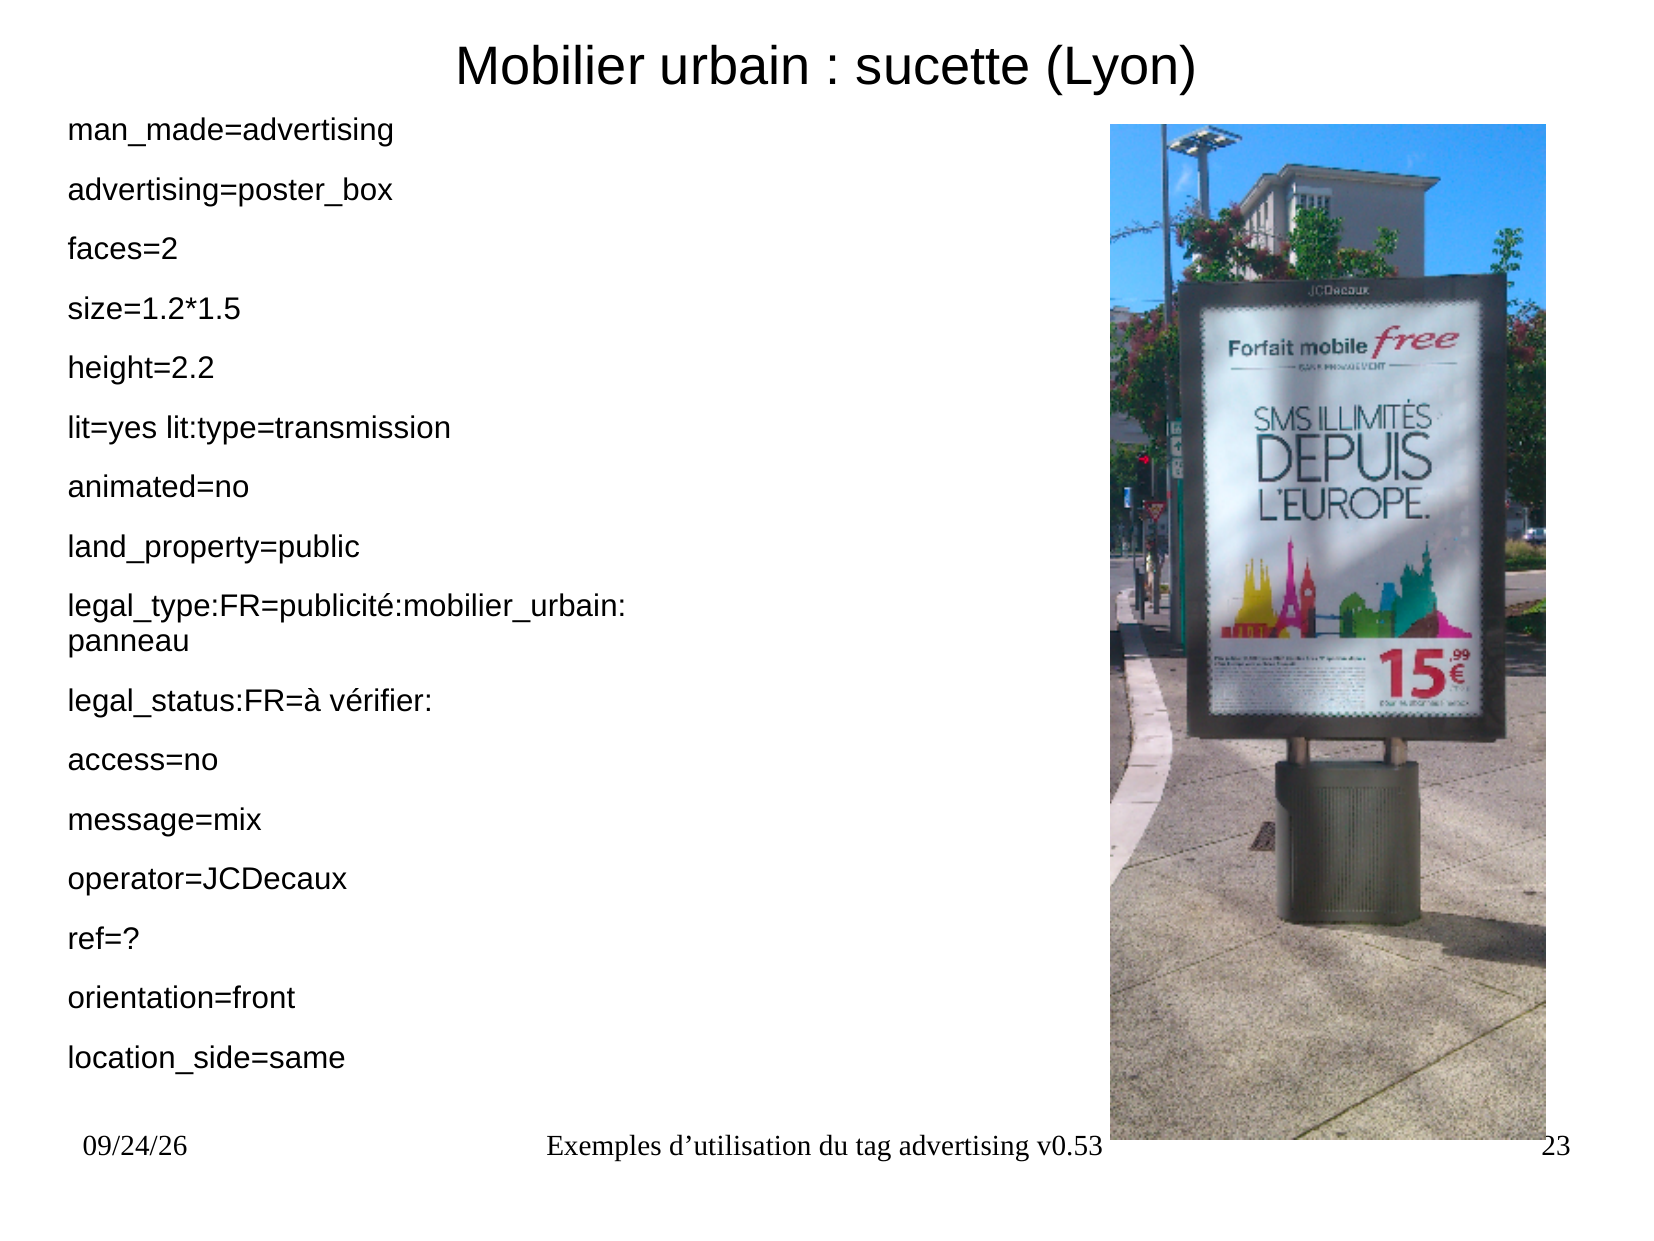

# Mobilier urbain : sucette (Lyon)
man_made=advertising
advertising=poster_box
faces=2
size=1.2*1.5
height=2.2
lit=yes lit:type=transmission
animated=no
land_property=public
legal_type:FR=publicité:mobilier_urbain:panneau
legal_status:FR=à vérifier:
access=no
message=mix
operator=JCDecaux
ref=?
orientation=front
location_side=same
23